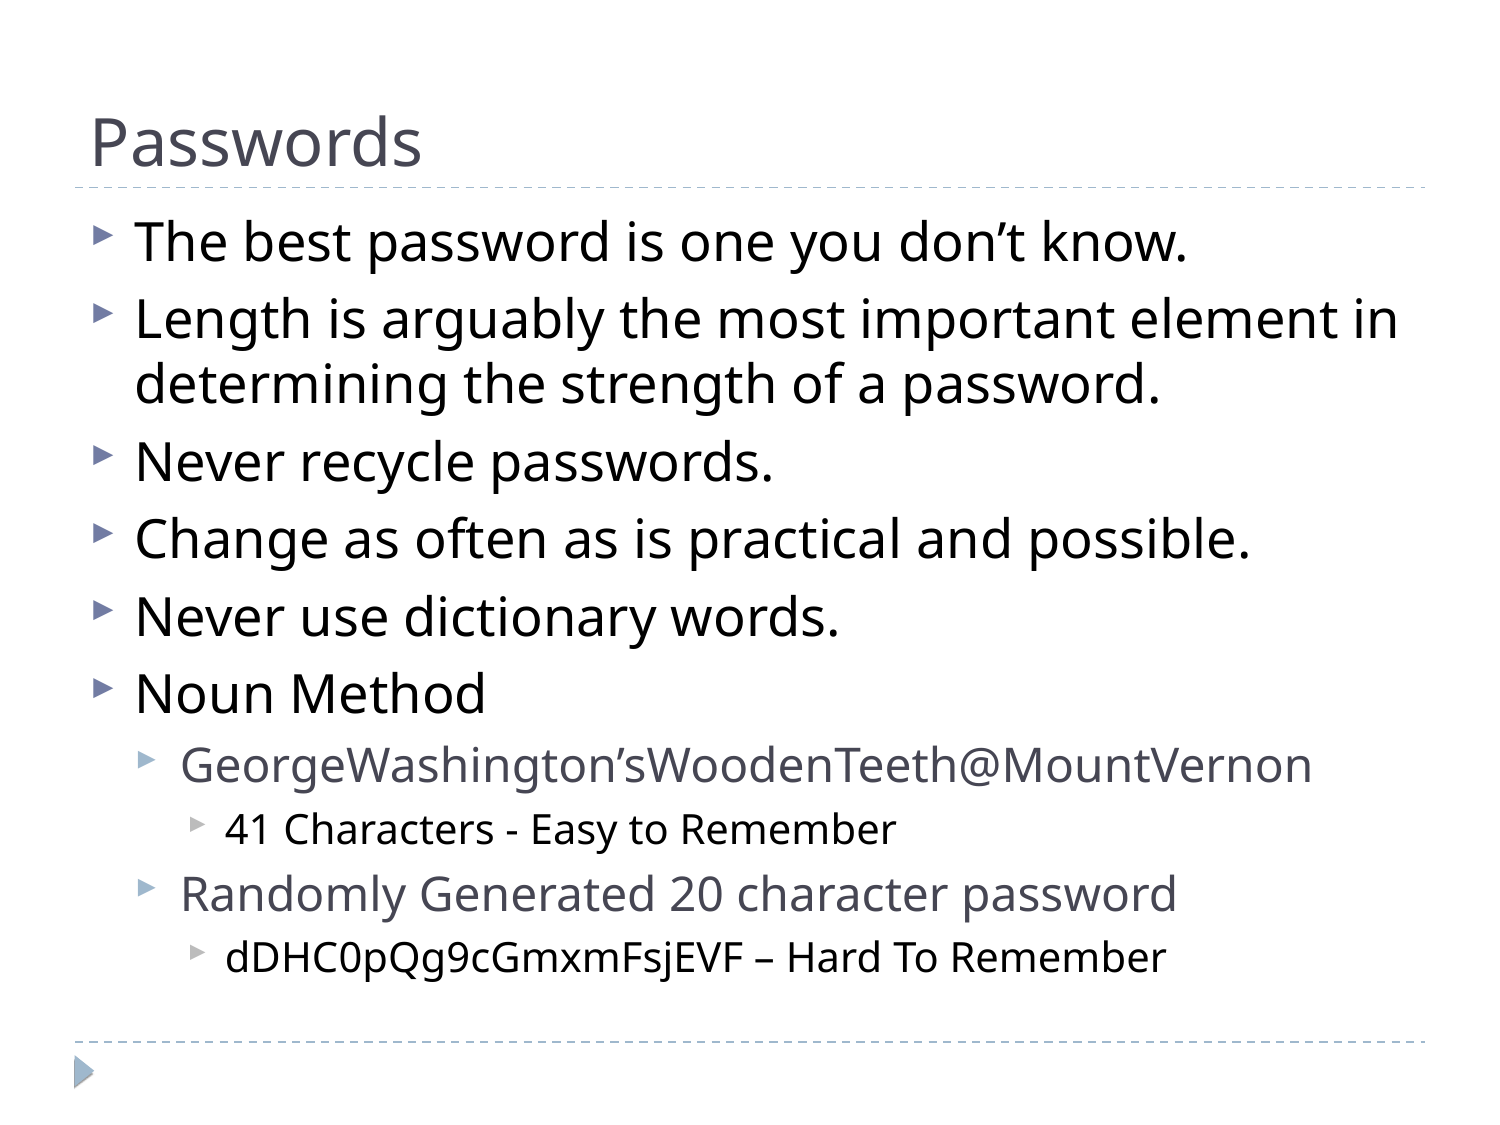

# Passwords
The best password is one you don’t know.
Length is arguably the most important element in determining the strength of a password.
Never recycle passwords.
Change as often as is practical and possible.
Never use dictionary words.
Noun Method
GeorgeWashington’sWoodenTeeth@MountVernon
41 Characters - Easy to Remember
Randomly Generated 20 character password
dDHC0pQg9cGmxmFsjEVF – Hard To Remember